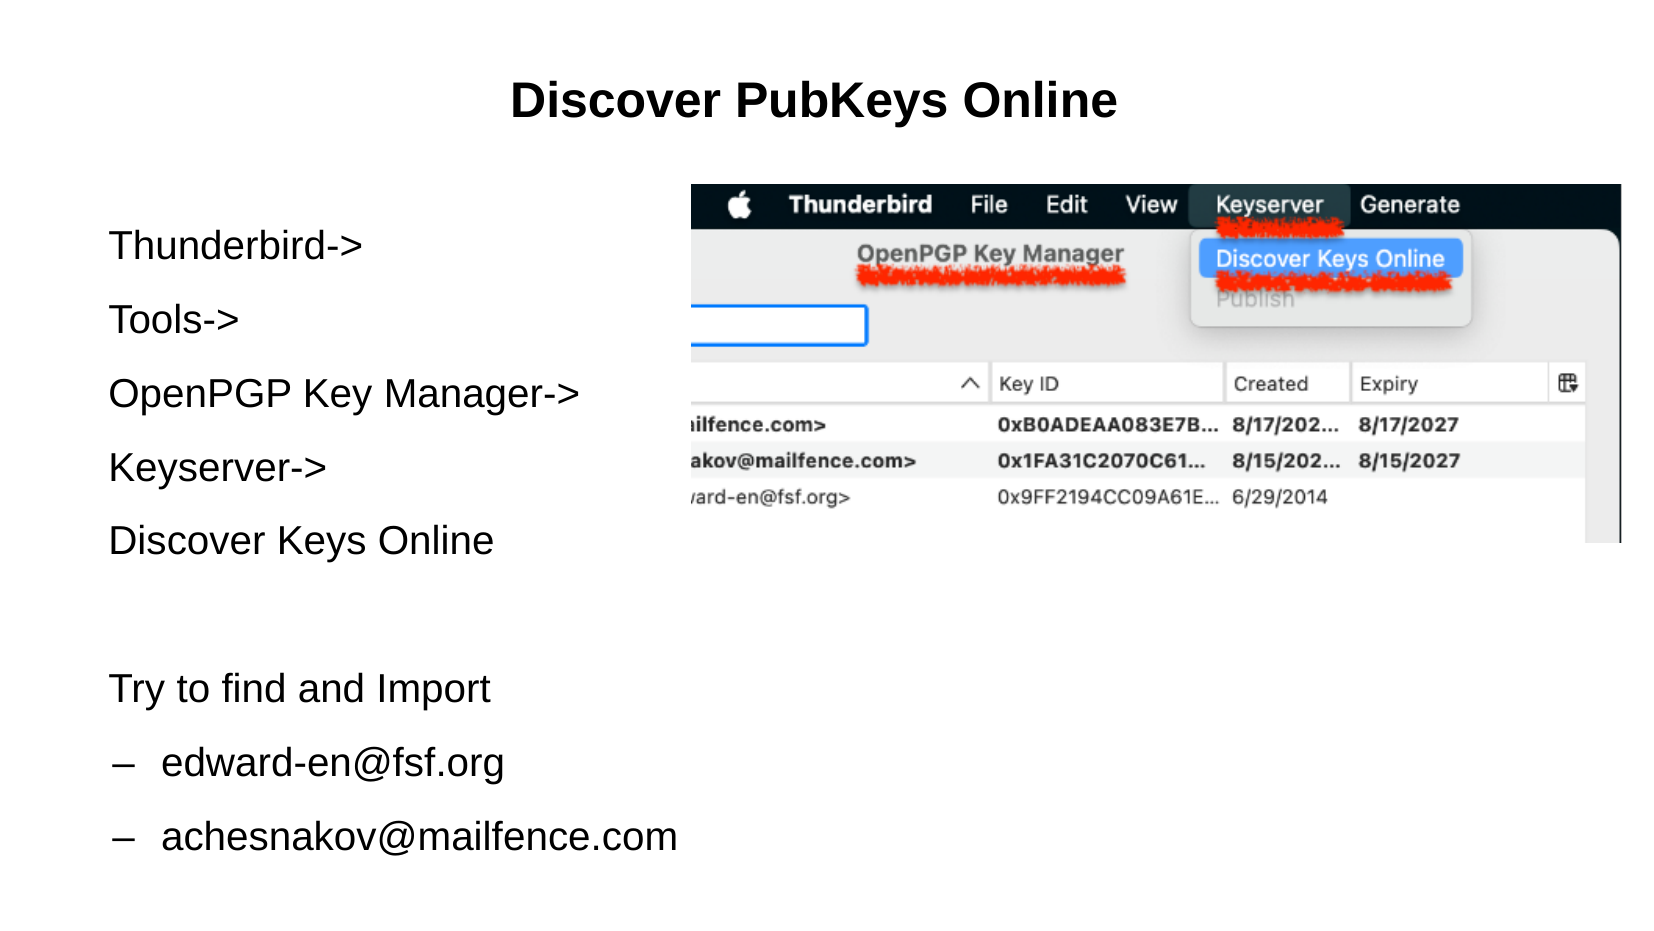

# Discover PubKeys Online
Thunderbird->
Tools->
OpenPGP Key Manager->
Keyserver->
Discover Keys Online
Try to find and Import
edward-en@fsf.org
achesnakov@mailfence.com